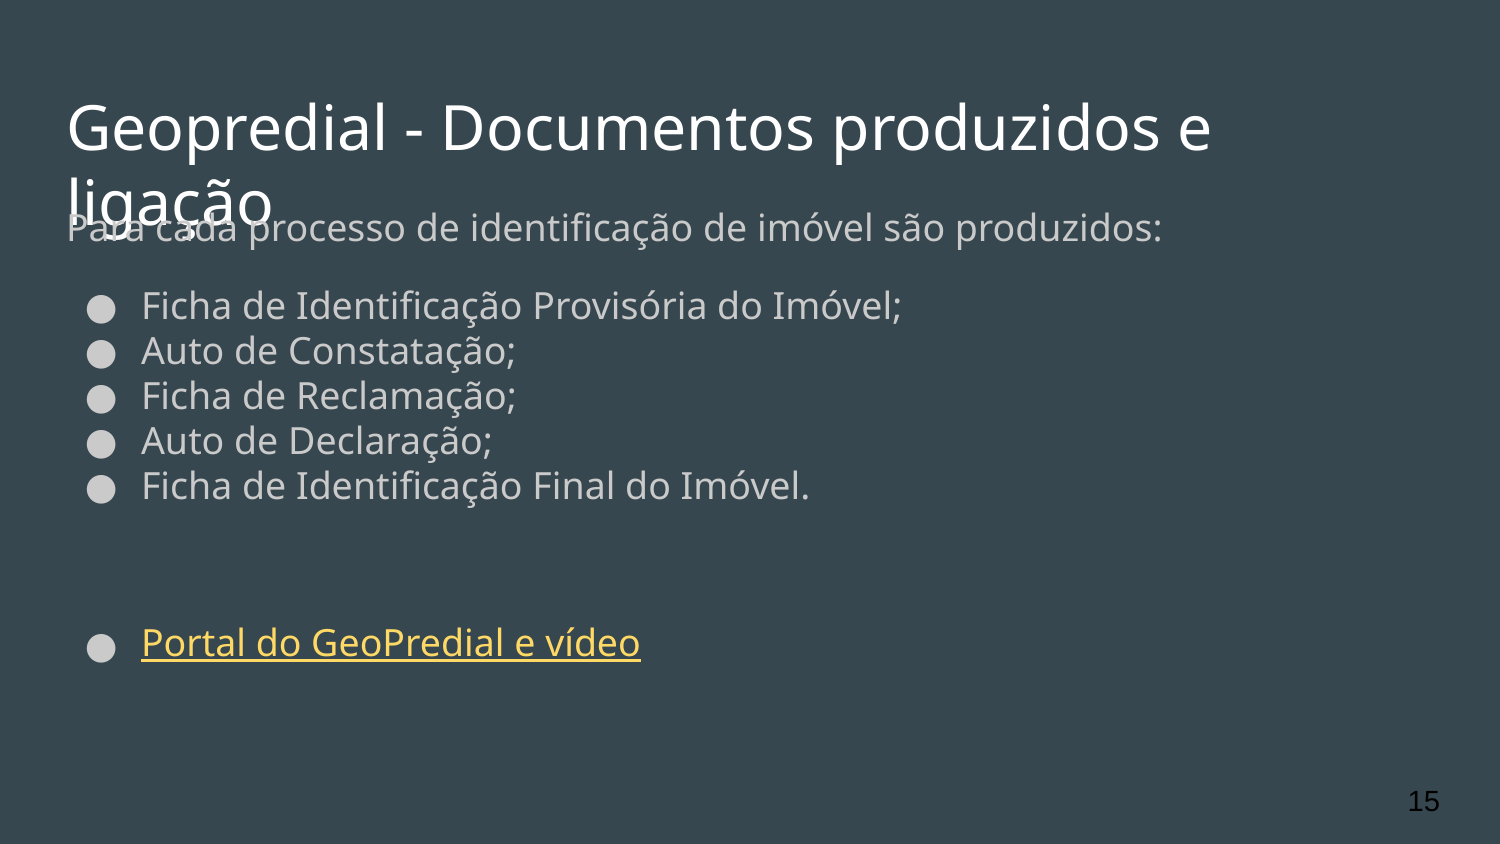

# Geopredial - Documentos produzidos e ligação
Para cada processo de identificação de imóvel são produzidos:
Ficha de Identificação Provisória do Imóvel;
Auto de Constatação;
Ficha de Reclamação;
Auto de Declaração;
Ficha de Identificação Final do Imóvel.
Portal do GeoPredial e vídeo